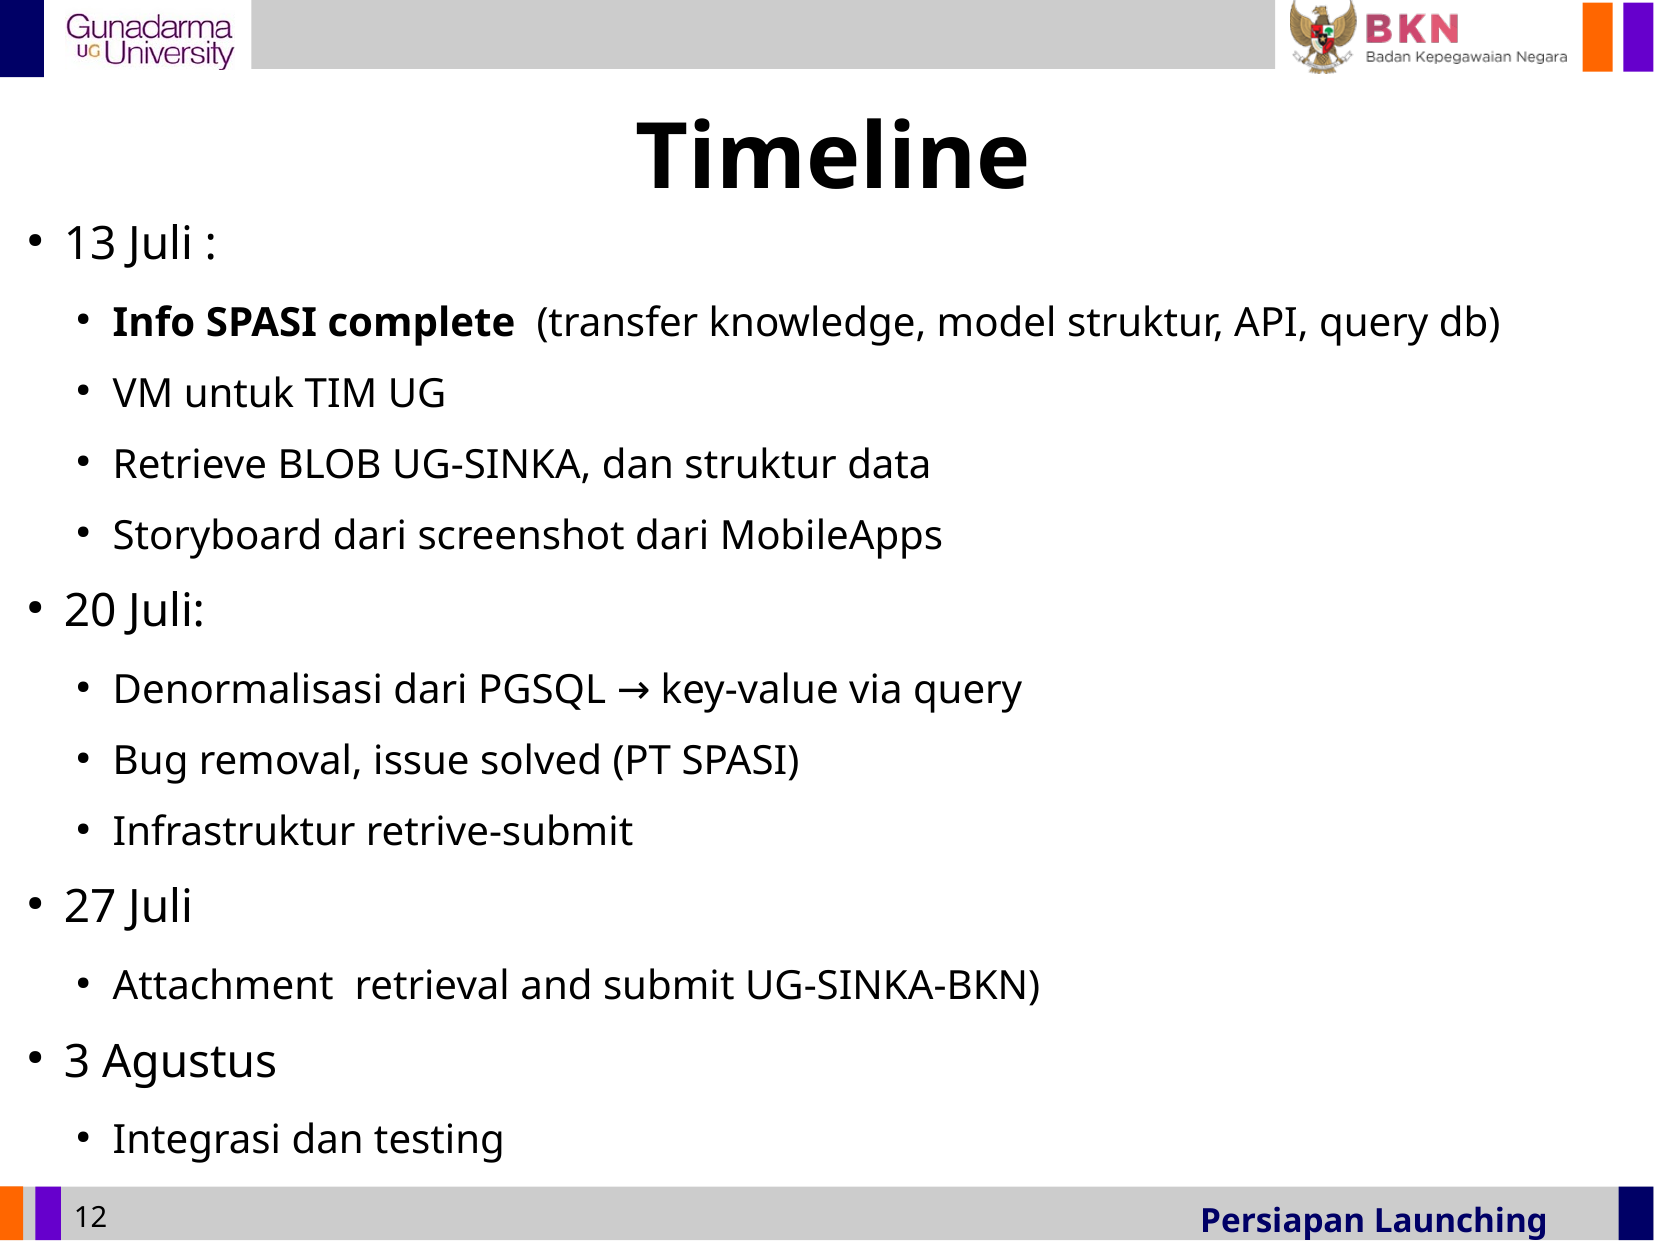

# Timeline
13 Juli :
Info SPASI complete (transfer knowledge, model struktur, API, query db)
VM untuk TIM UG
Retrieve BLOB UG-SINKA, dan struktur data
Storyboard dari screenshot dari MobileApps
20 Juli:
Denormalisasi dari PGSQL → key-value via query
Bug removal, issue solved (PT SPASI)
Infrastruktur retrive-submit
27 Juli
Attachment retrieval and submit UG-SINKA-BKN)
3 Agustus
Integrasi dan testing